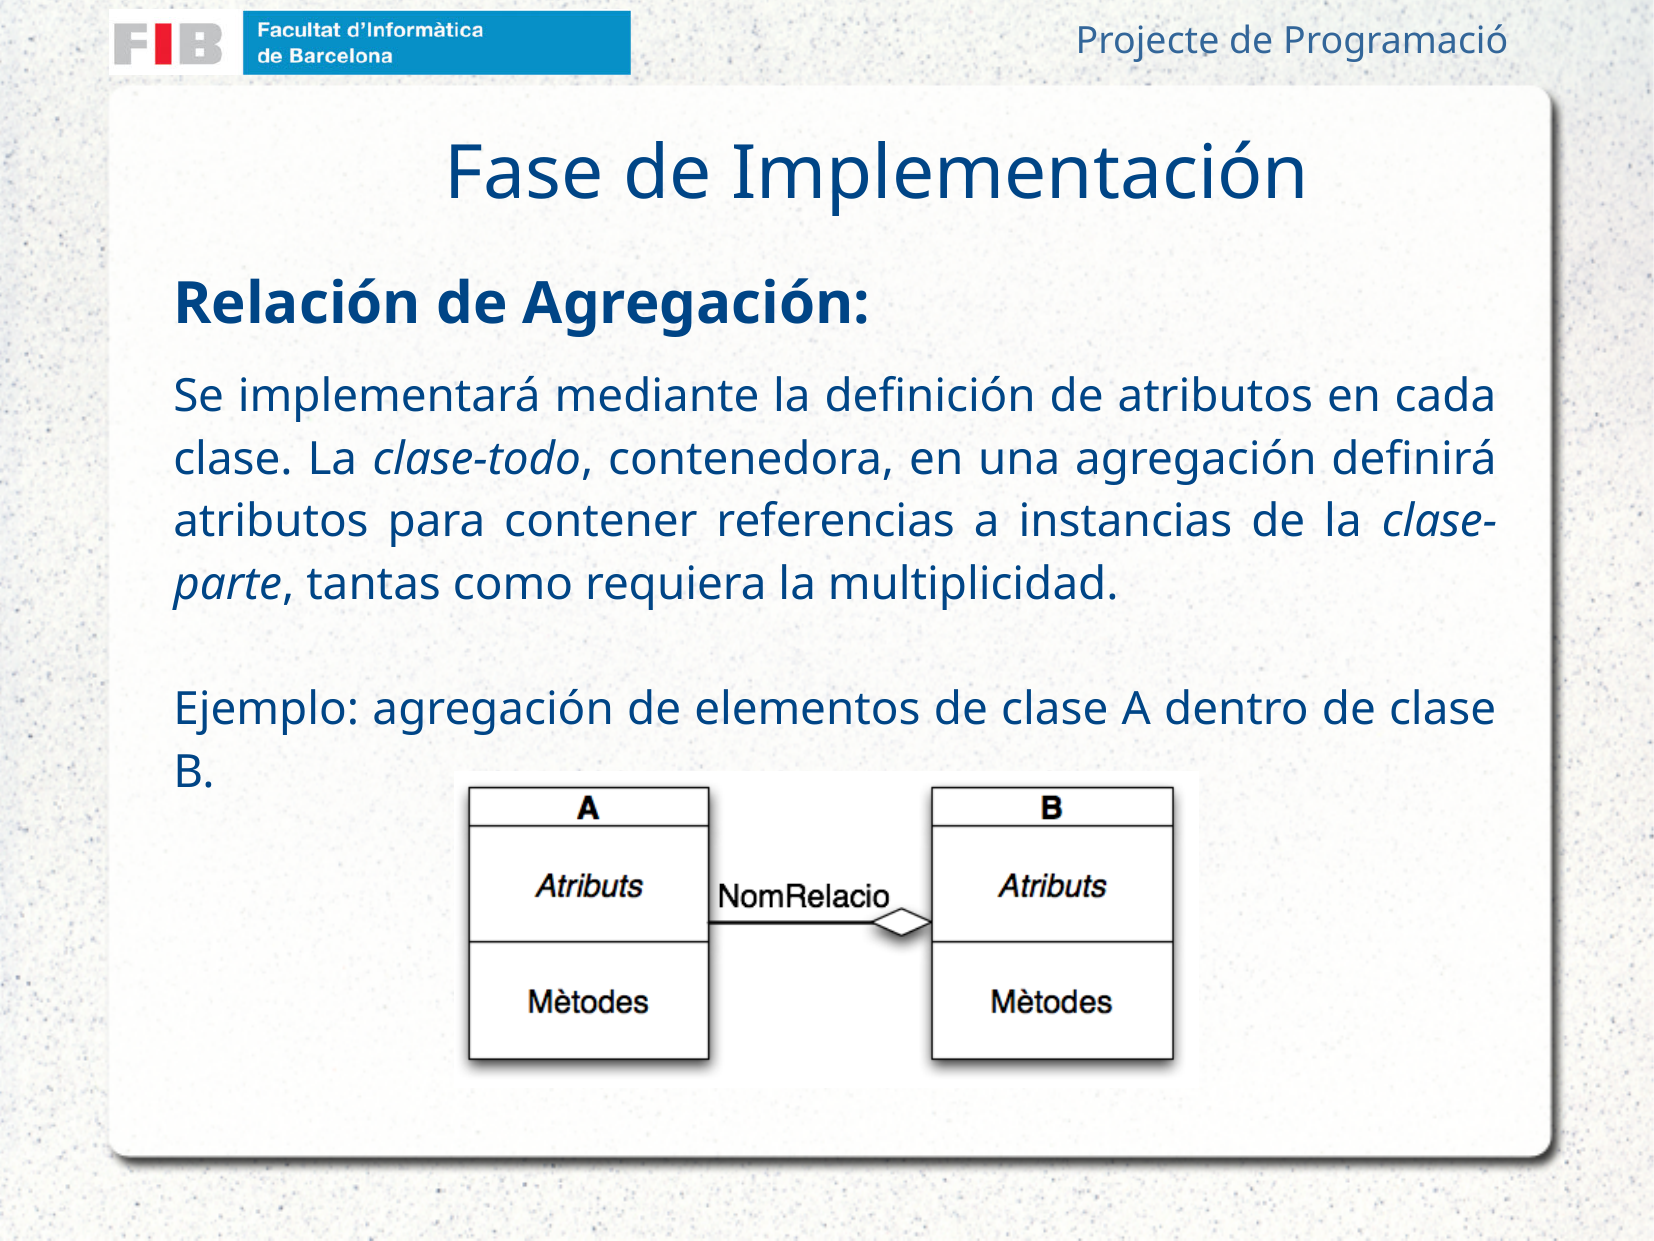

Projecte de Programació
Fase de Implementación
Relación de Agregación:
Se implementará mediante la definición de atributos en cada clase. La clase-todo, contenedora, en una agregación definirá atributos para contener referencias a instancias de la clase-parte, tantas como requiera la multiplicidad.
Ejemplo: agregación de elementos de clase A dentro de clase B.